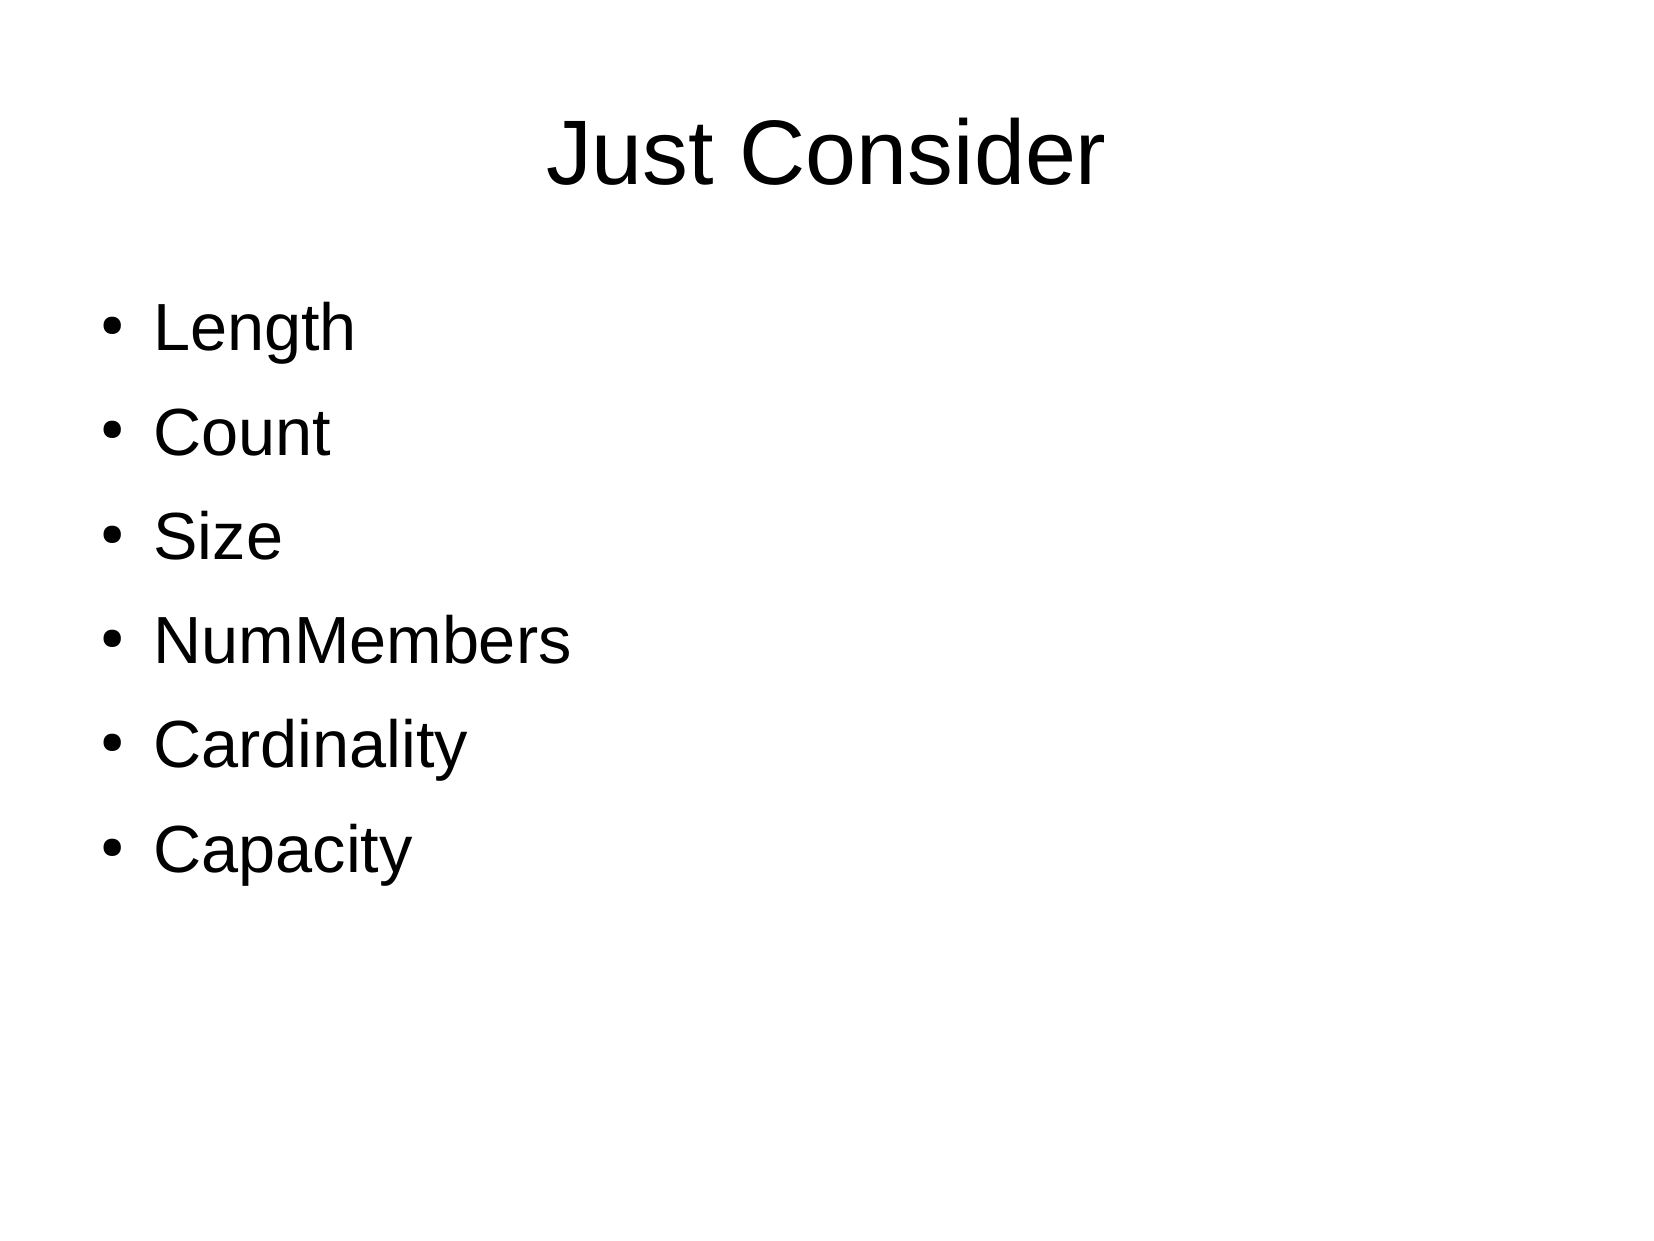

# Just Consider
Length
Count
Size
NumMembers
Cardinality
Capacity